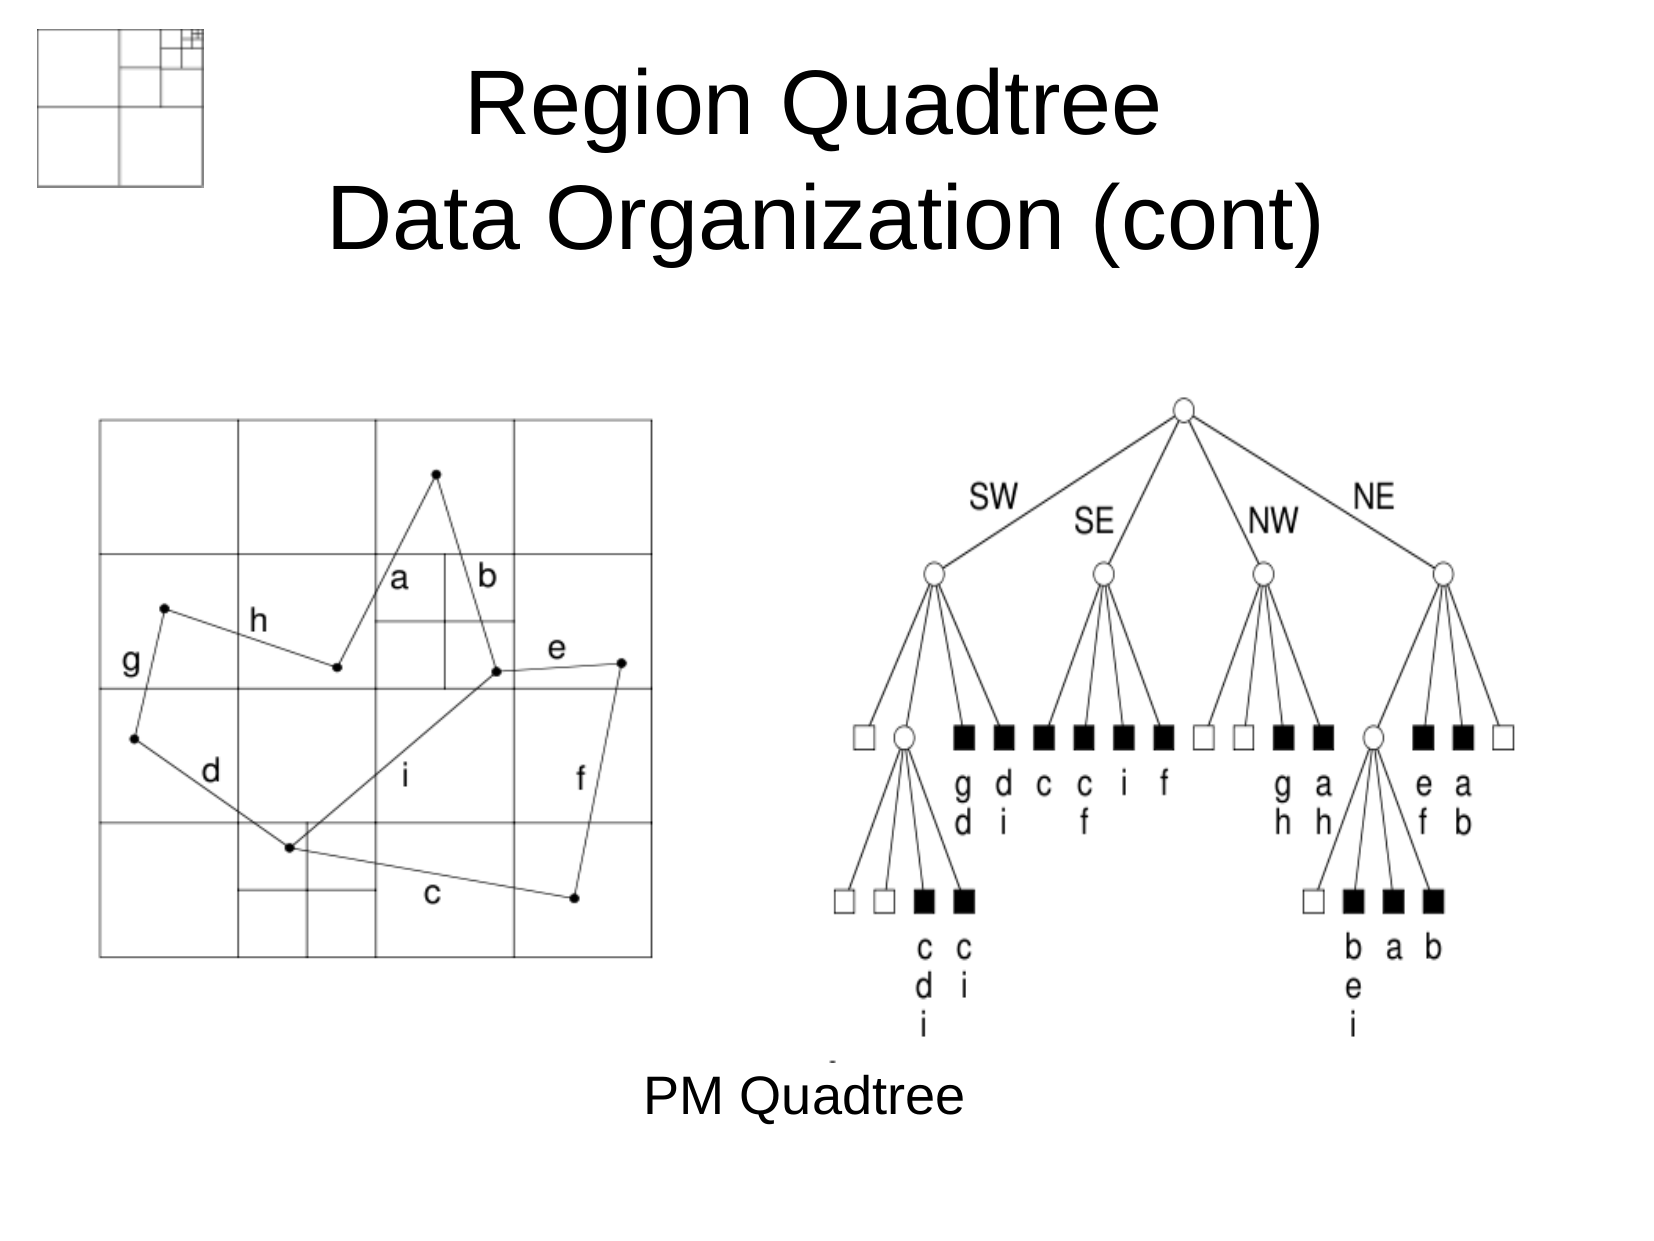

# Region Quadtree Data Organization (cont)‏
PM Quadtree